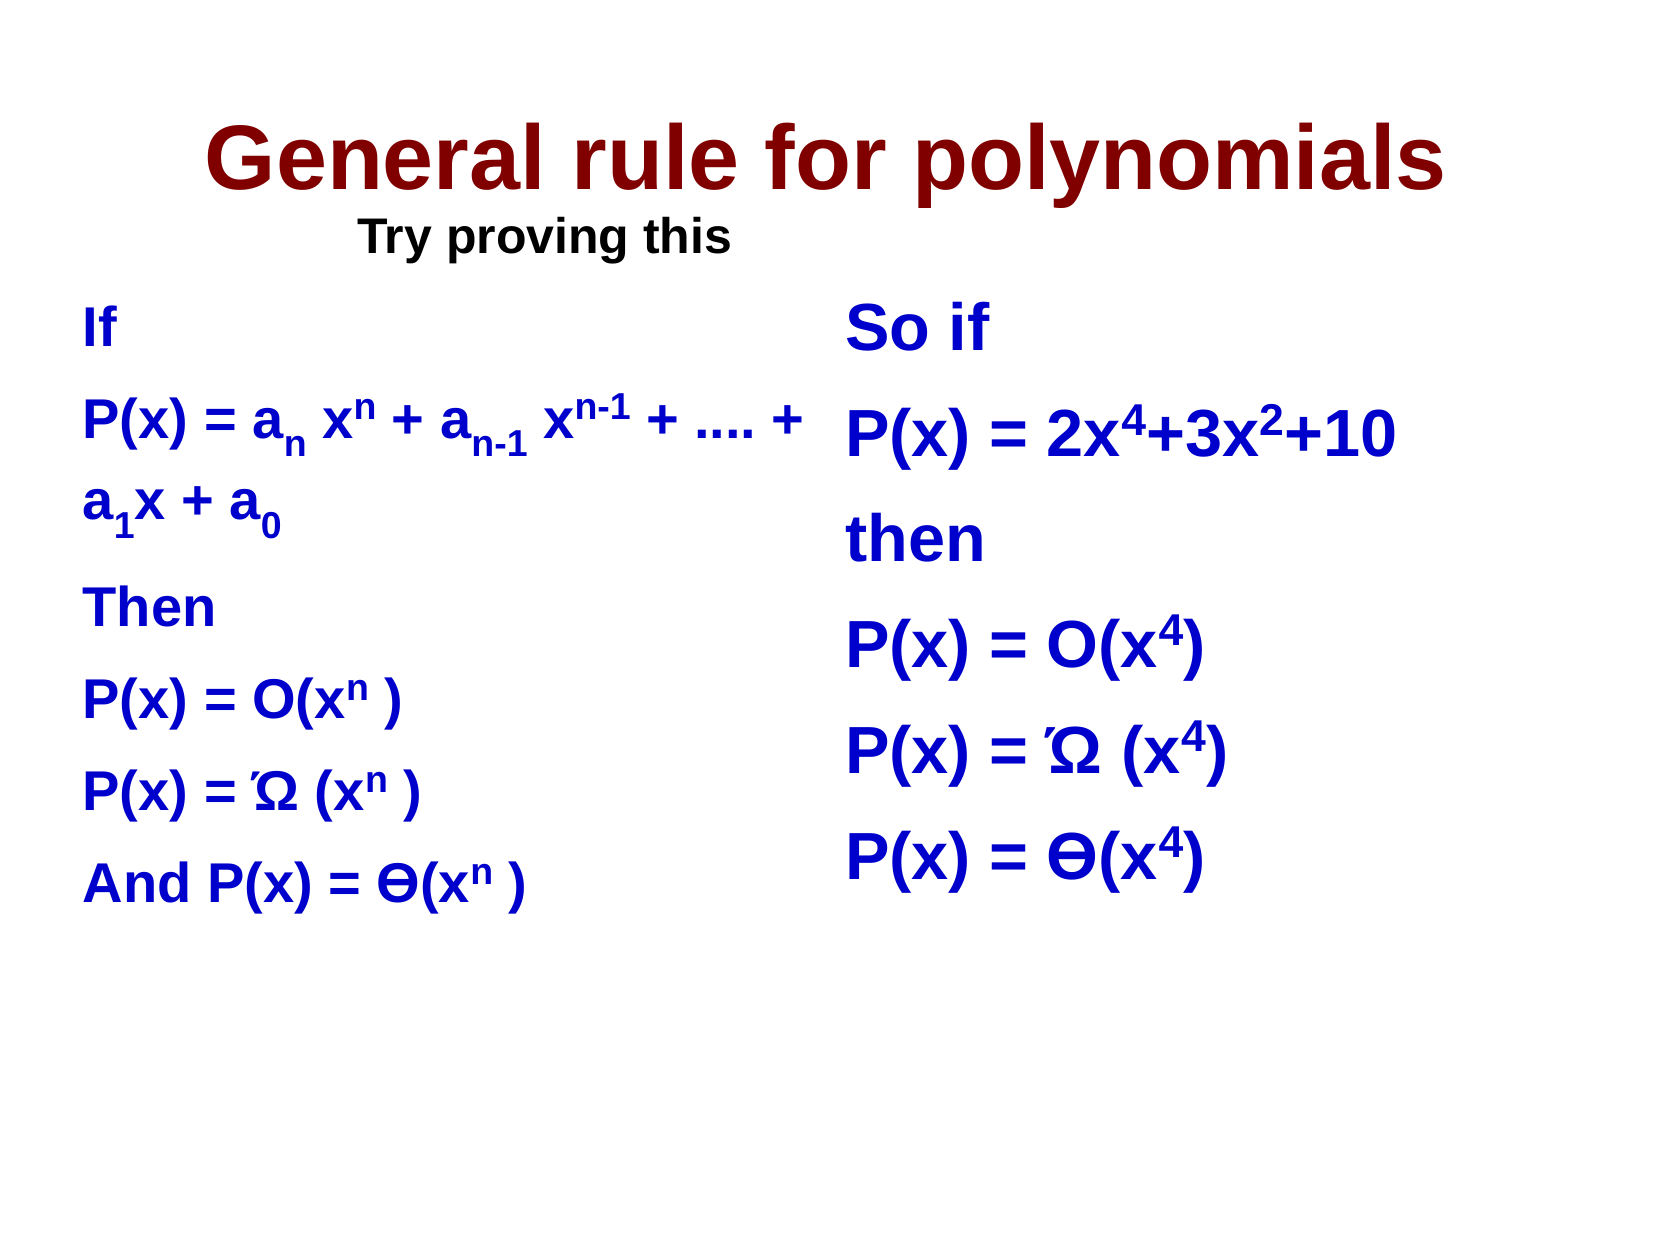

# General rule for polynomials
Try proving this
If
P(x) = an xn + an-1 xn-1 + .... + a1x + a0
Then
P(x) = O(xn )
P(x) = Ώ (xn )
And P(x) = Ɵ(xn )
So if
P(x) = 2x4+3x2+10
then
P(x) = O(x4)
P(x) = Ώ (x4)
P(x) = Ɵ(x4)